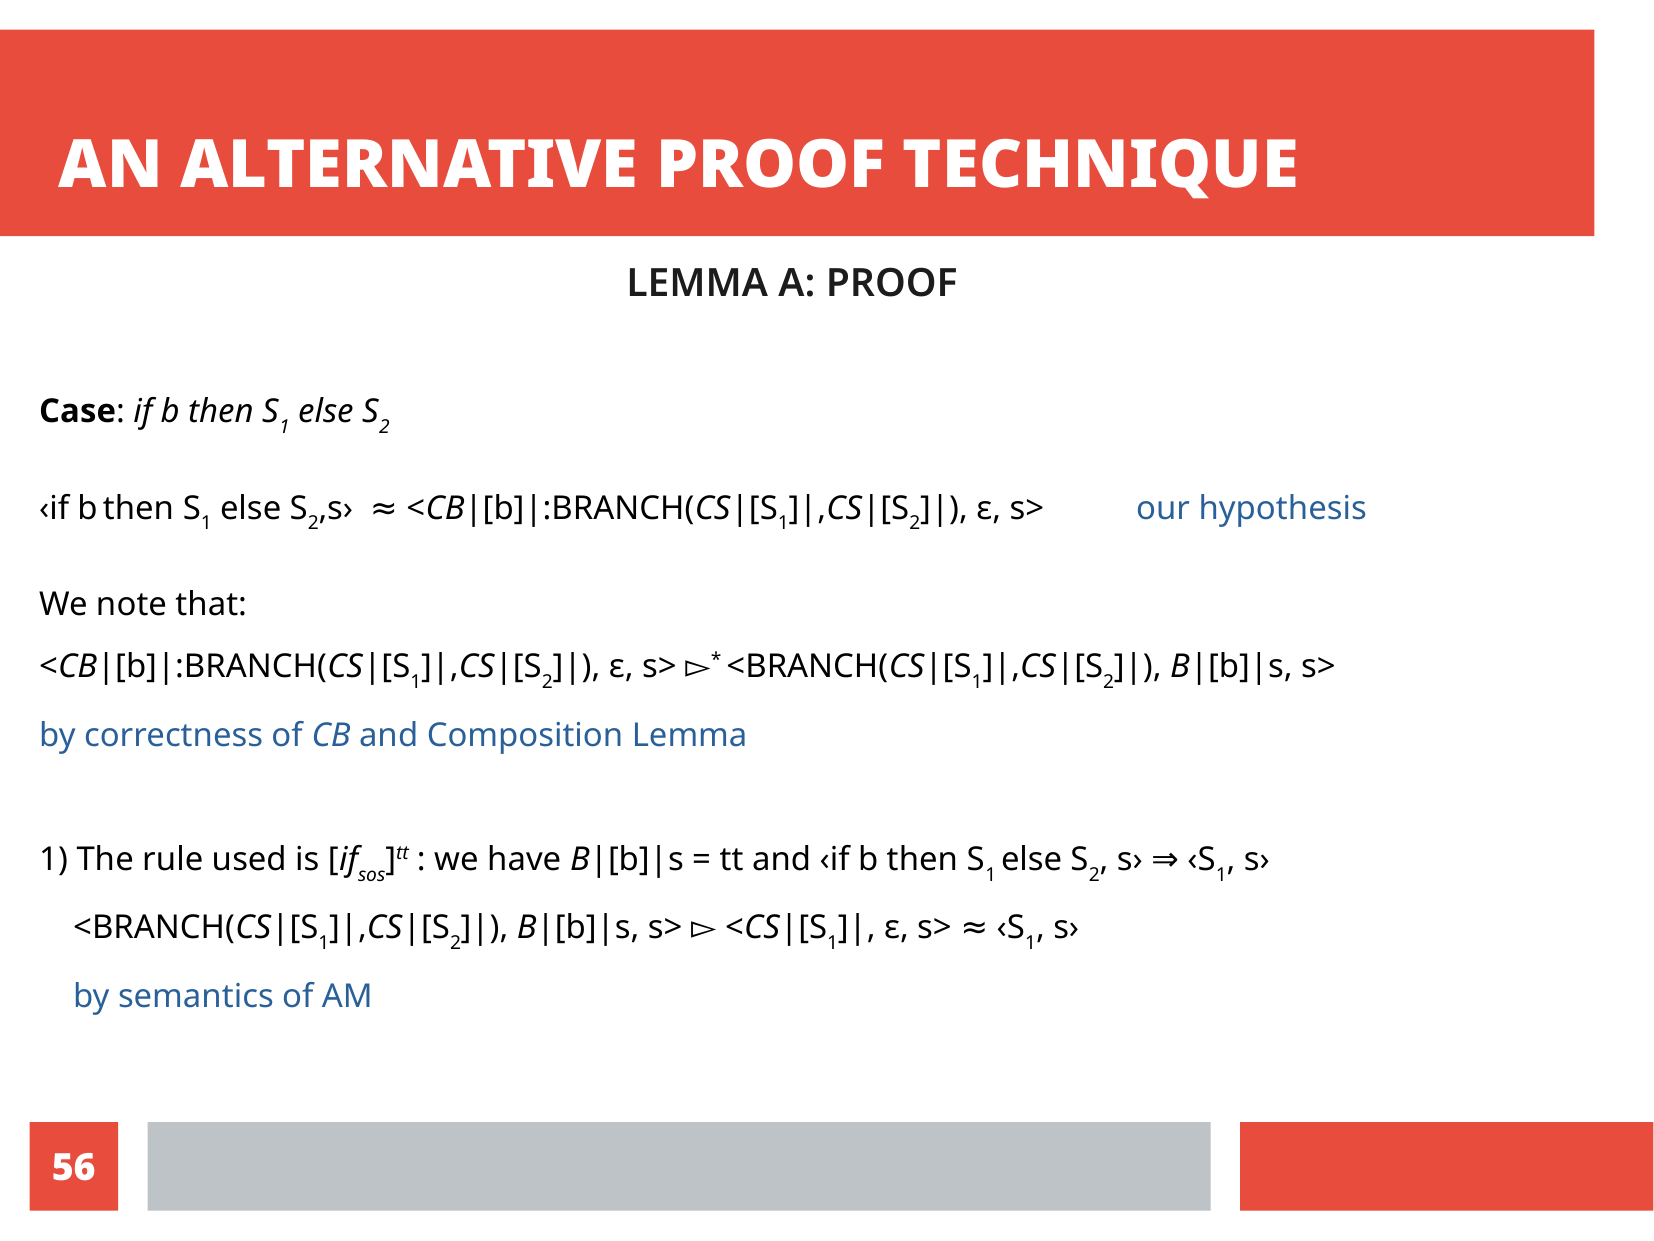

# AN ALTERNATIVE PROOF TECHNIQUE
LEMMA A: PROOF
Case: if b then S1 else S2
‹if b then S1 else S2,s› ≈ <CB|[b]|:BRANCH(CS|[S1]|,CS|[S2]|), ε, s>		 	 our hypothesis
We note that:
<CB|[b]|:BRANCH(CS|[S1]|,CS|[S2]|), ε, s> ▻* <BRANCH(CS|[S1]|,CS|[S2]|), B|[b]|s, s>
by correctness of CB and Composition Lemma
1) The rule used is [ifsos]tt : we have B|[b]|s = tt and ‹if b then S1 else S2, s› ⇒ ‹S1, s›
<BRANCH(CS|[S1]|,CS|[S2]|), B|[b]|s, s> ▻ <CS|[S1]|, ε, s> ≈ ‹S1, s›
by semantics of AM
56